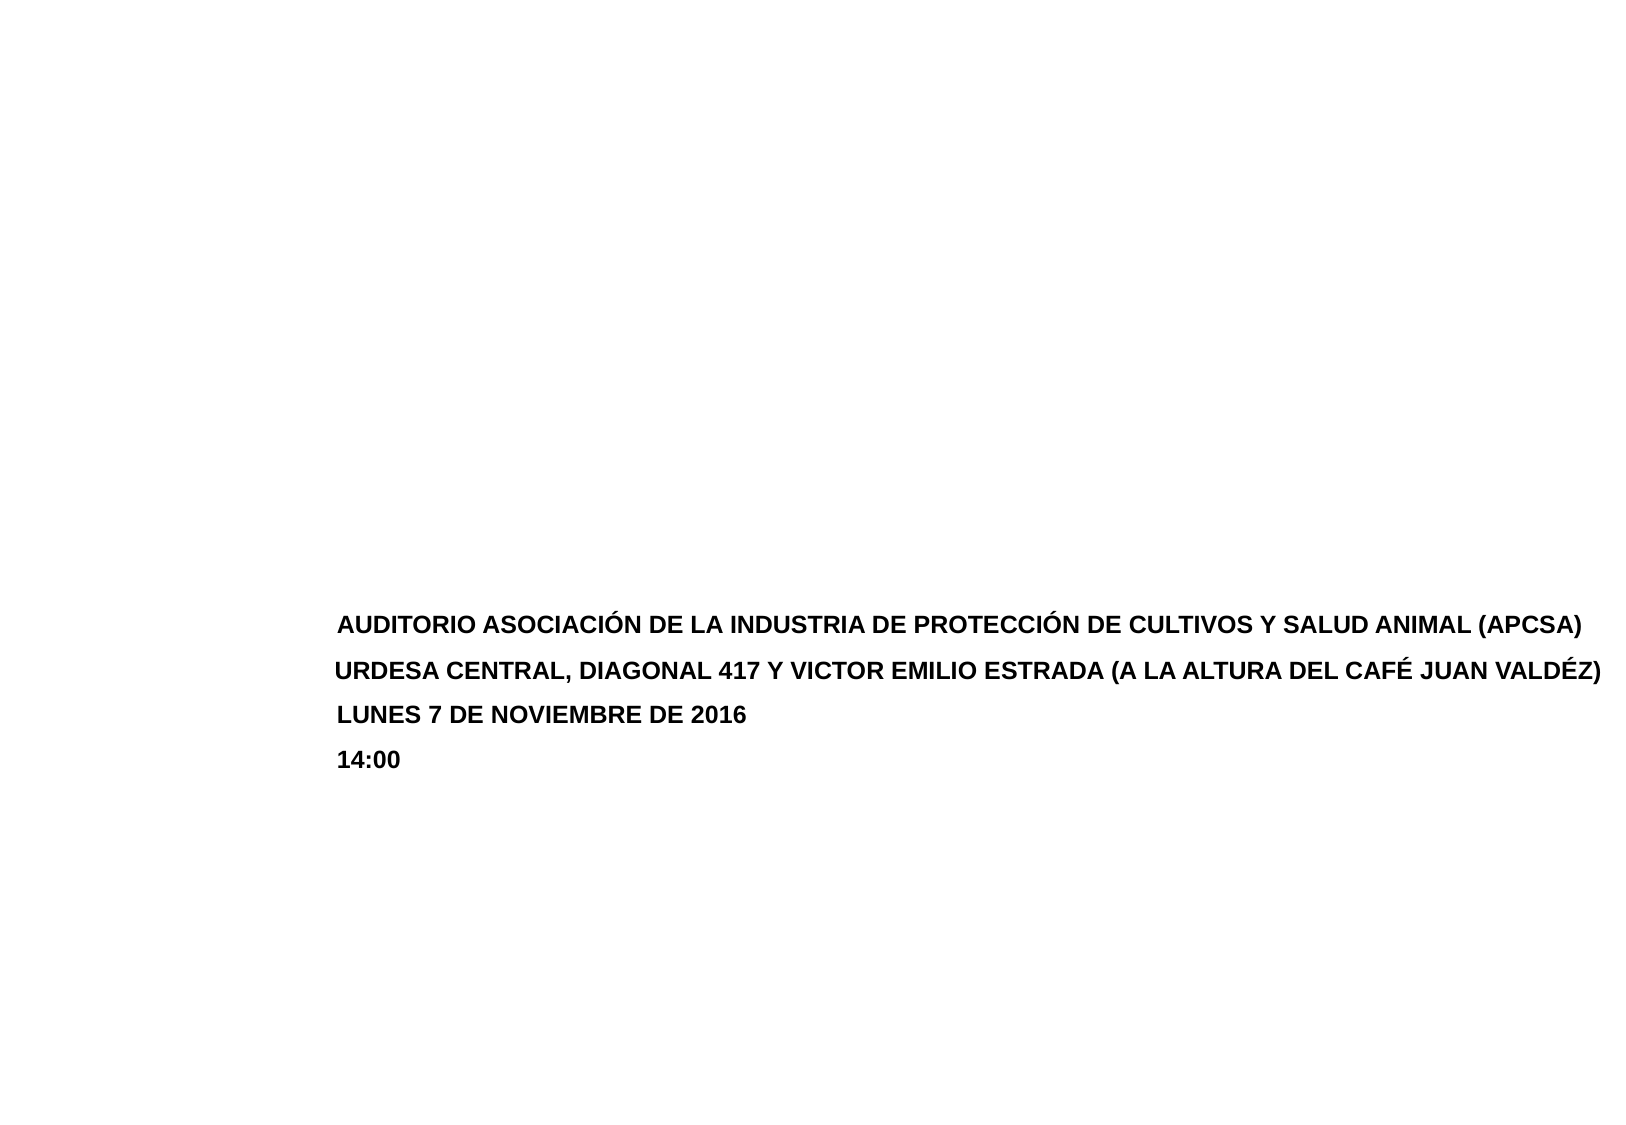

AUDITORIO ASOCIACIÓN DE LA INDUSTRIA DE PROTECCIÓN DE CULTIVOS Y SALUD ANIMAL (APCSA)
URDESA CENTRAL, DIAGONAL 417 Y VICTOR EMILIO ESTRADA (A LA ALTURA DEL CAFÉ JUAN VALDÉZ)
LUNES 7 DE NOVIEMBRE DE 2016
14:00